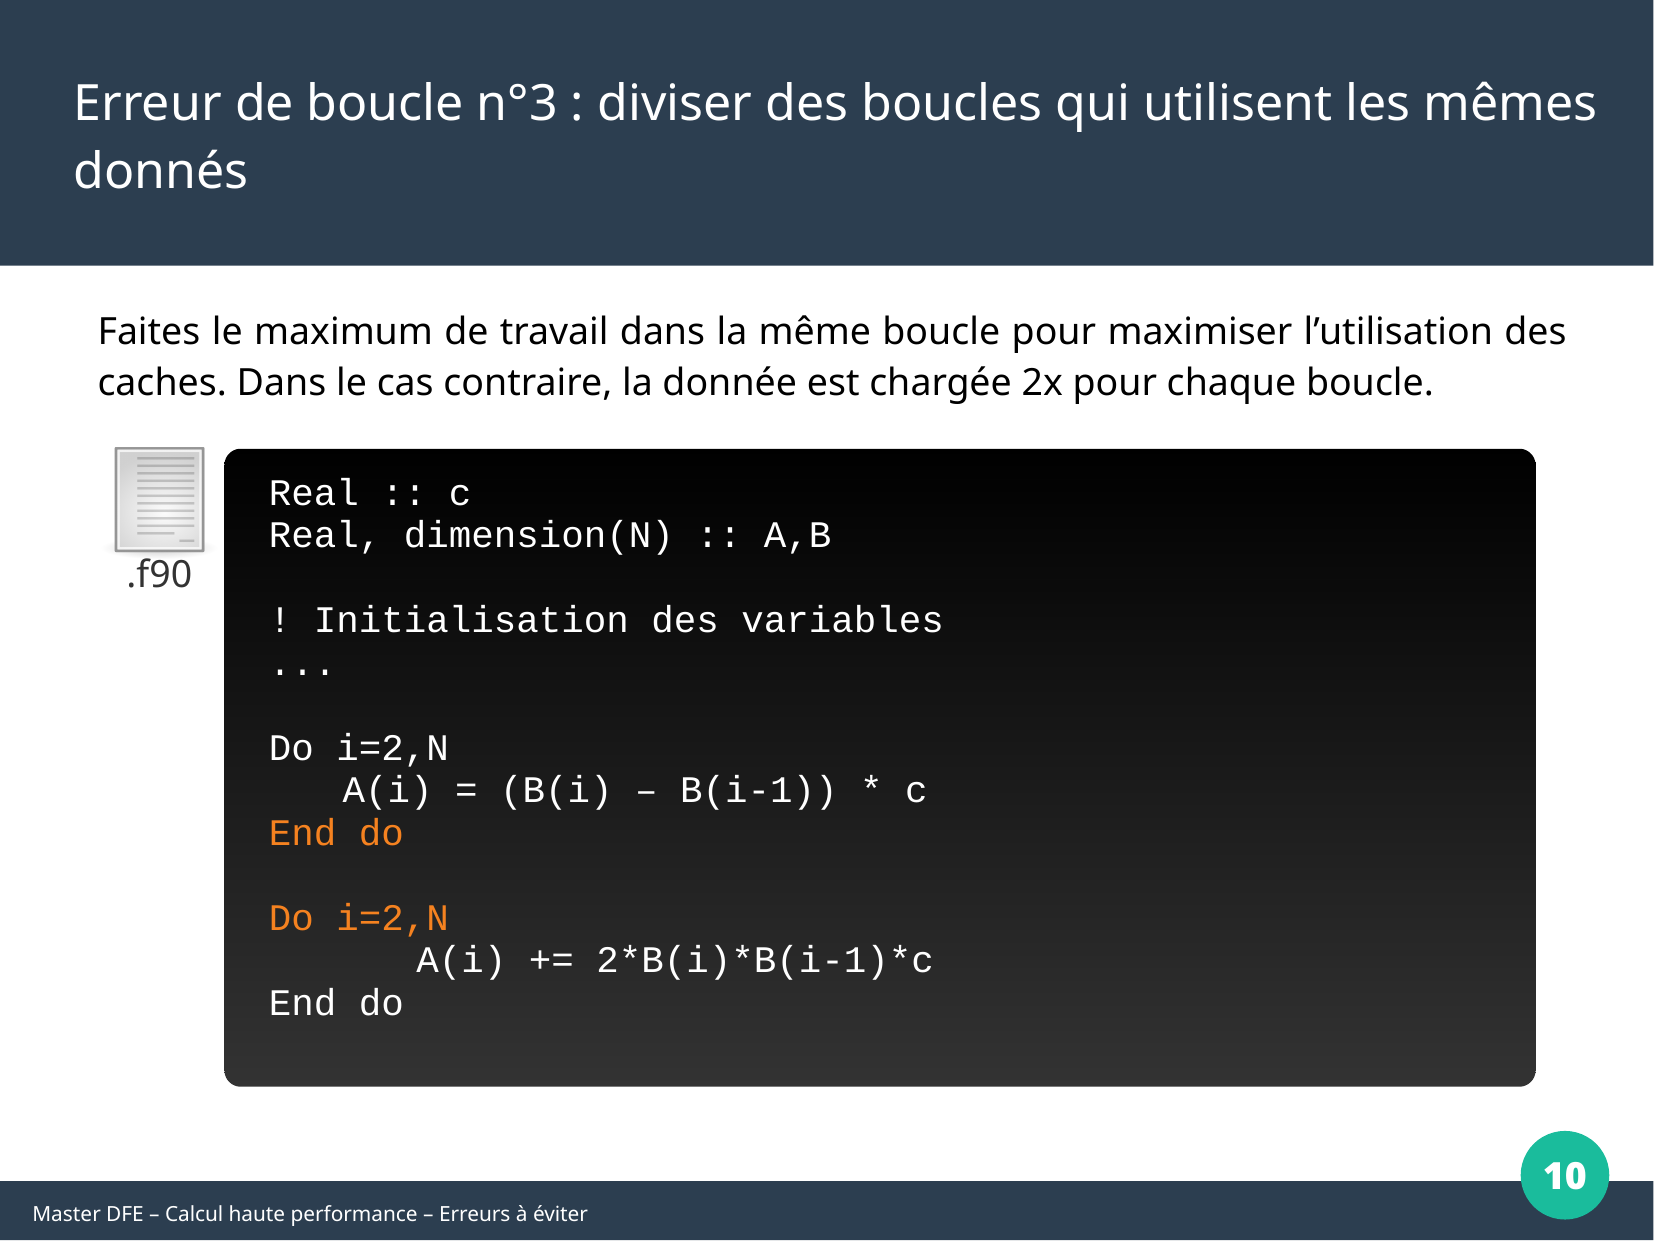

Erreur de boucle n°3 : diviser des boucles qui utilisent les mêmes donnés
Faites le maximum de travail dans la même boucle pour maximiser l’utilisation des caches. Dans le cas contraire, la donnée est chargée 2x pour chaque boucle.
Real :: c
Real, dimension(N) :: A,B
! Initialisation des variables
...
Do i=2,N
	A(i) = (B(i) – B(i-1)) * c
End do
Do i=2,N
		A(i) += 2*B(i)*B(i-1)*c
End do
.f90
10
Master DFE – Calcul haute performance – Erreurs à éviter